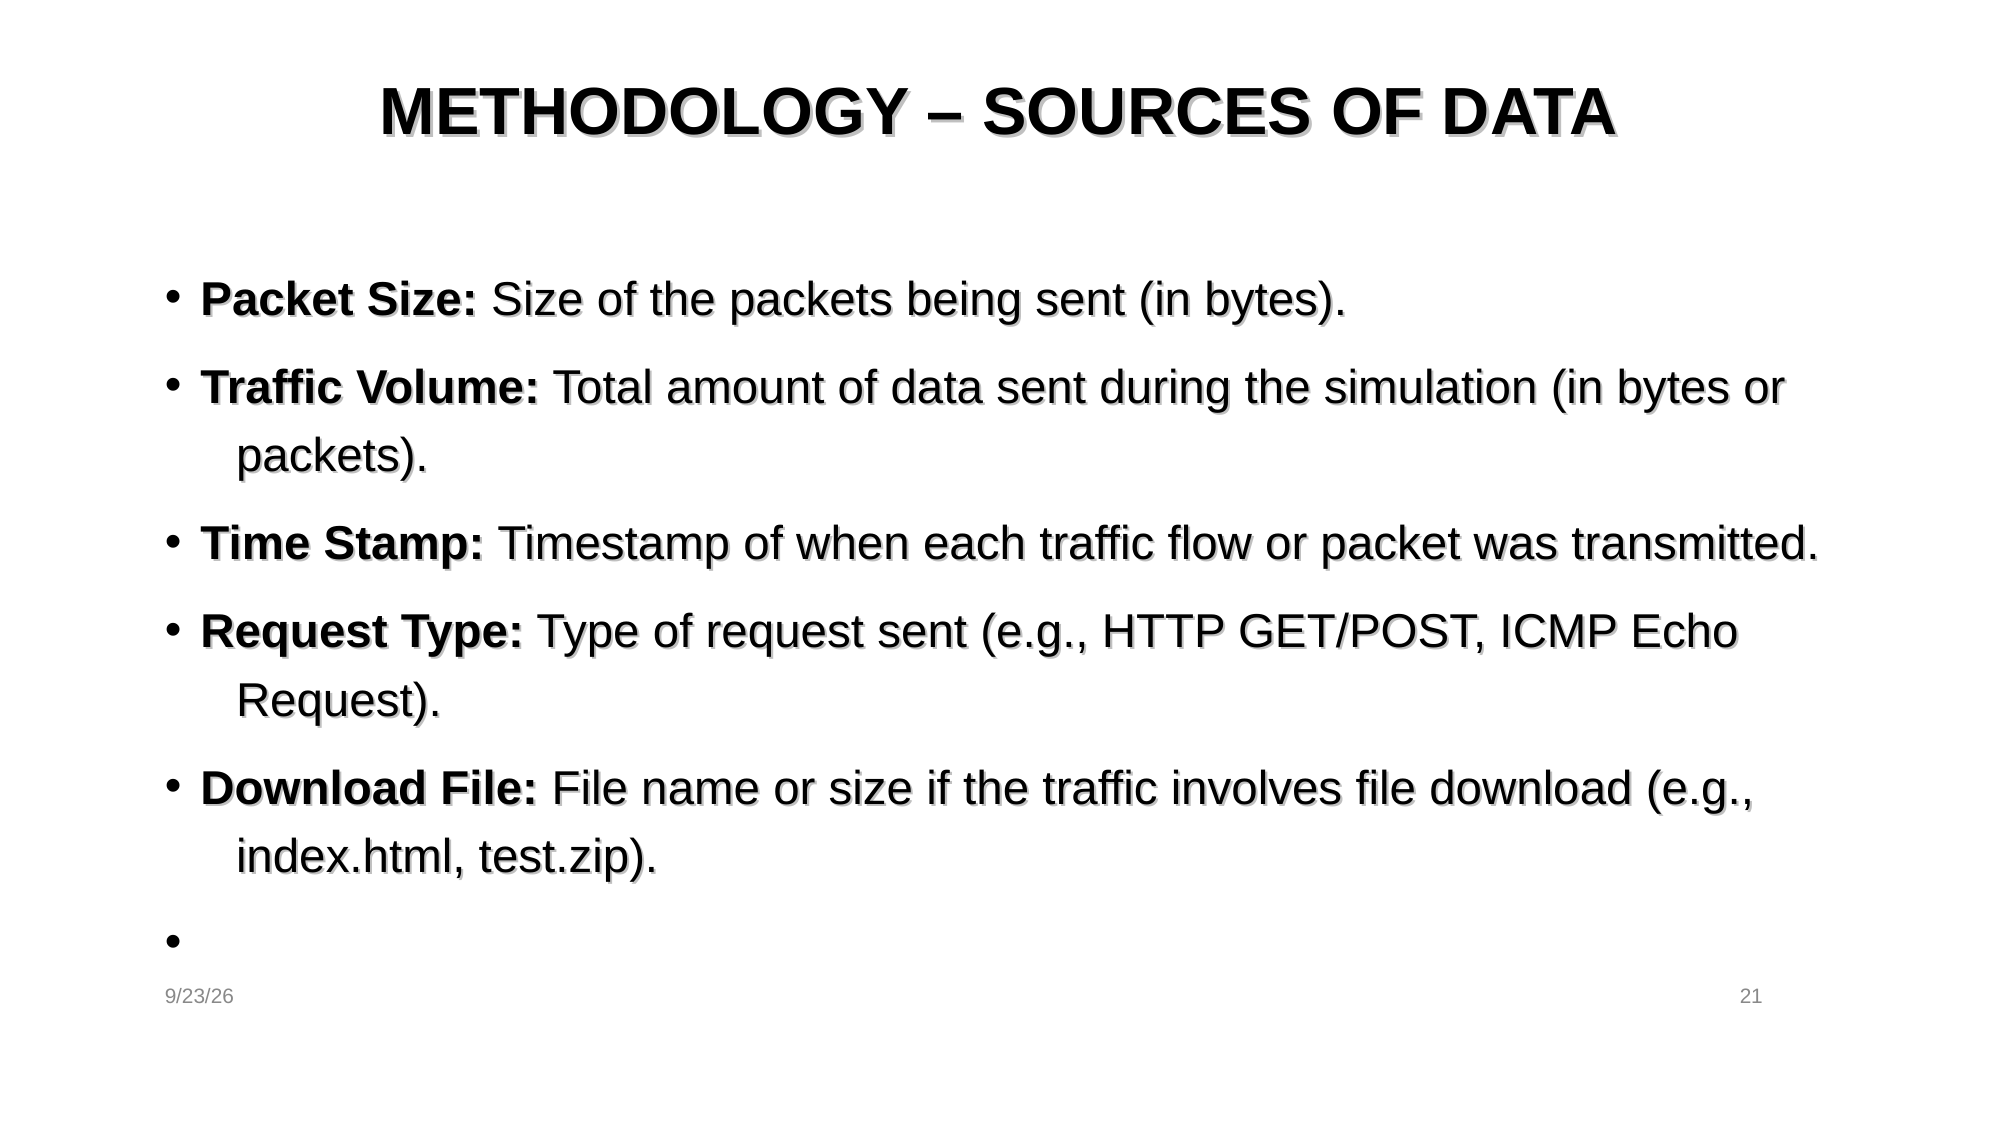

# Methodology – sources of data
Packet Size: Size of the packets being sent (in bytes).
Traffic Volume: Total amount of data sent during the simulation (in bytes or packets).
Time Stamp: Timestamp of when each traffic flow or packet was transmitted.
Request Type: Type of request sent (e.g., HTTP GET/POST, ICMP Echo Request).
Download File: File name or size if the traffic involves file download (e.g., index.html, test.zip).
21